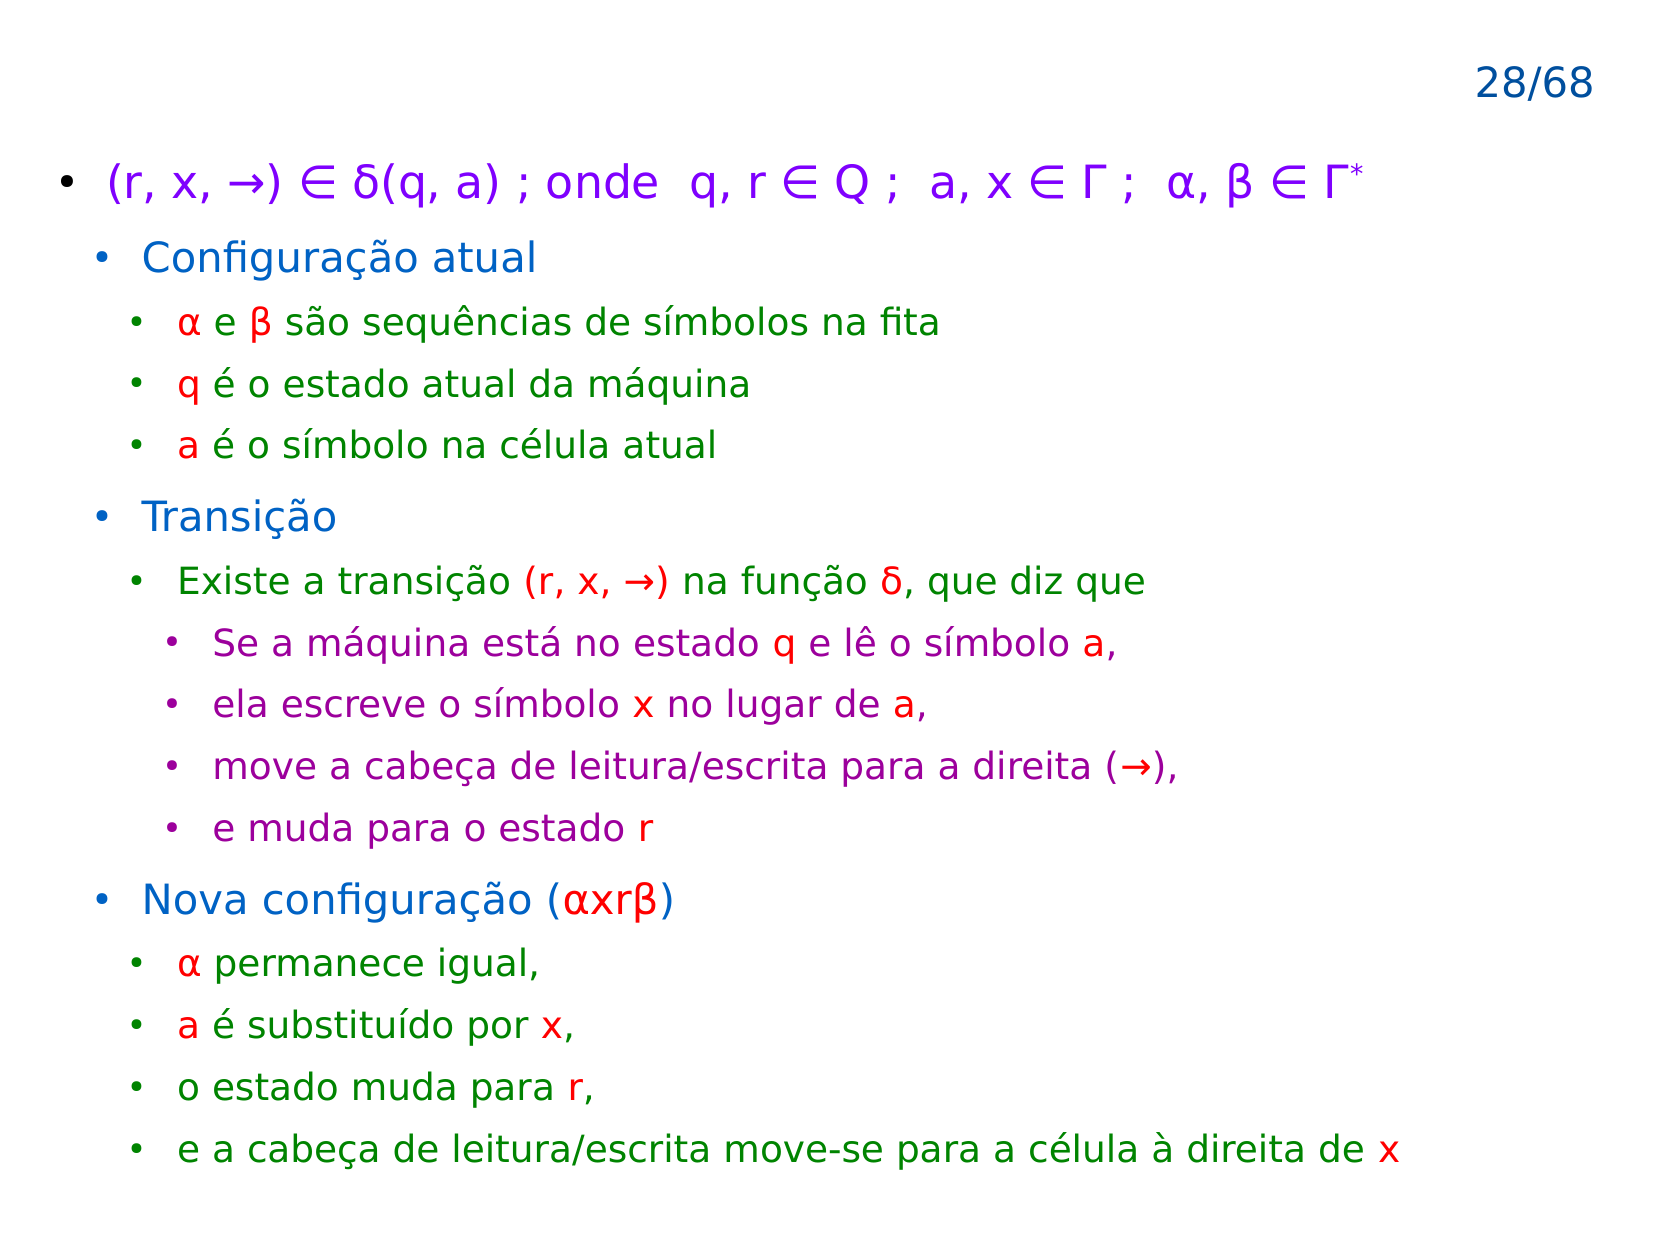

#
28
(r, x, →) ∈ δ(q, a) ; onde q, r ∈ Q ; a, x ∈ Γ ; α, β ∈ Γ*
Configuração atual
α e β são sequências de símbolos na fita
q é o estado atual da máquina
a é o símbolo na célula atual
Transição
Existe a transição (r, x, →) na função δ, que diz que
Se a máquina está no estado q e lê o símbolo a,
ela escreve o símbolo x no lugar de a,
move a cabeça de leitura/escrita para a direita (→),
e muda para o estado r
Nova configuração (αxrβ)
α permanece igual,
a é substituído por x,
o estado muda para r,
e a cabeça de leitura/escrita move-se para a célula à direita de x